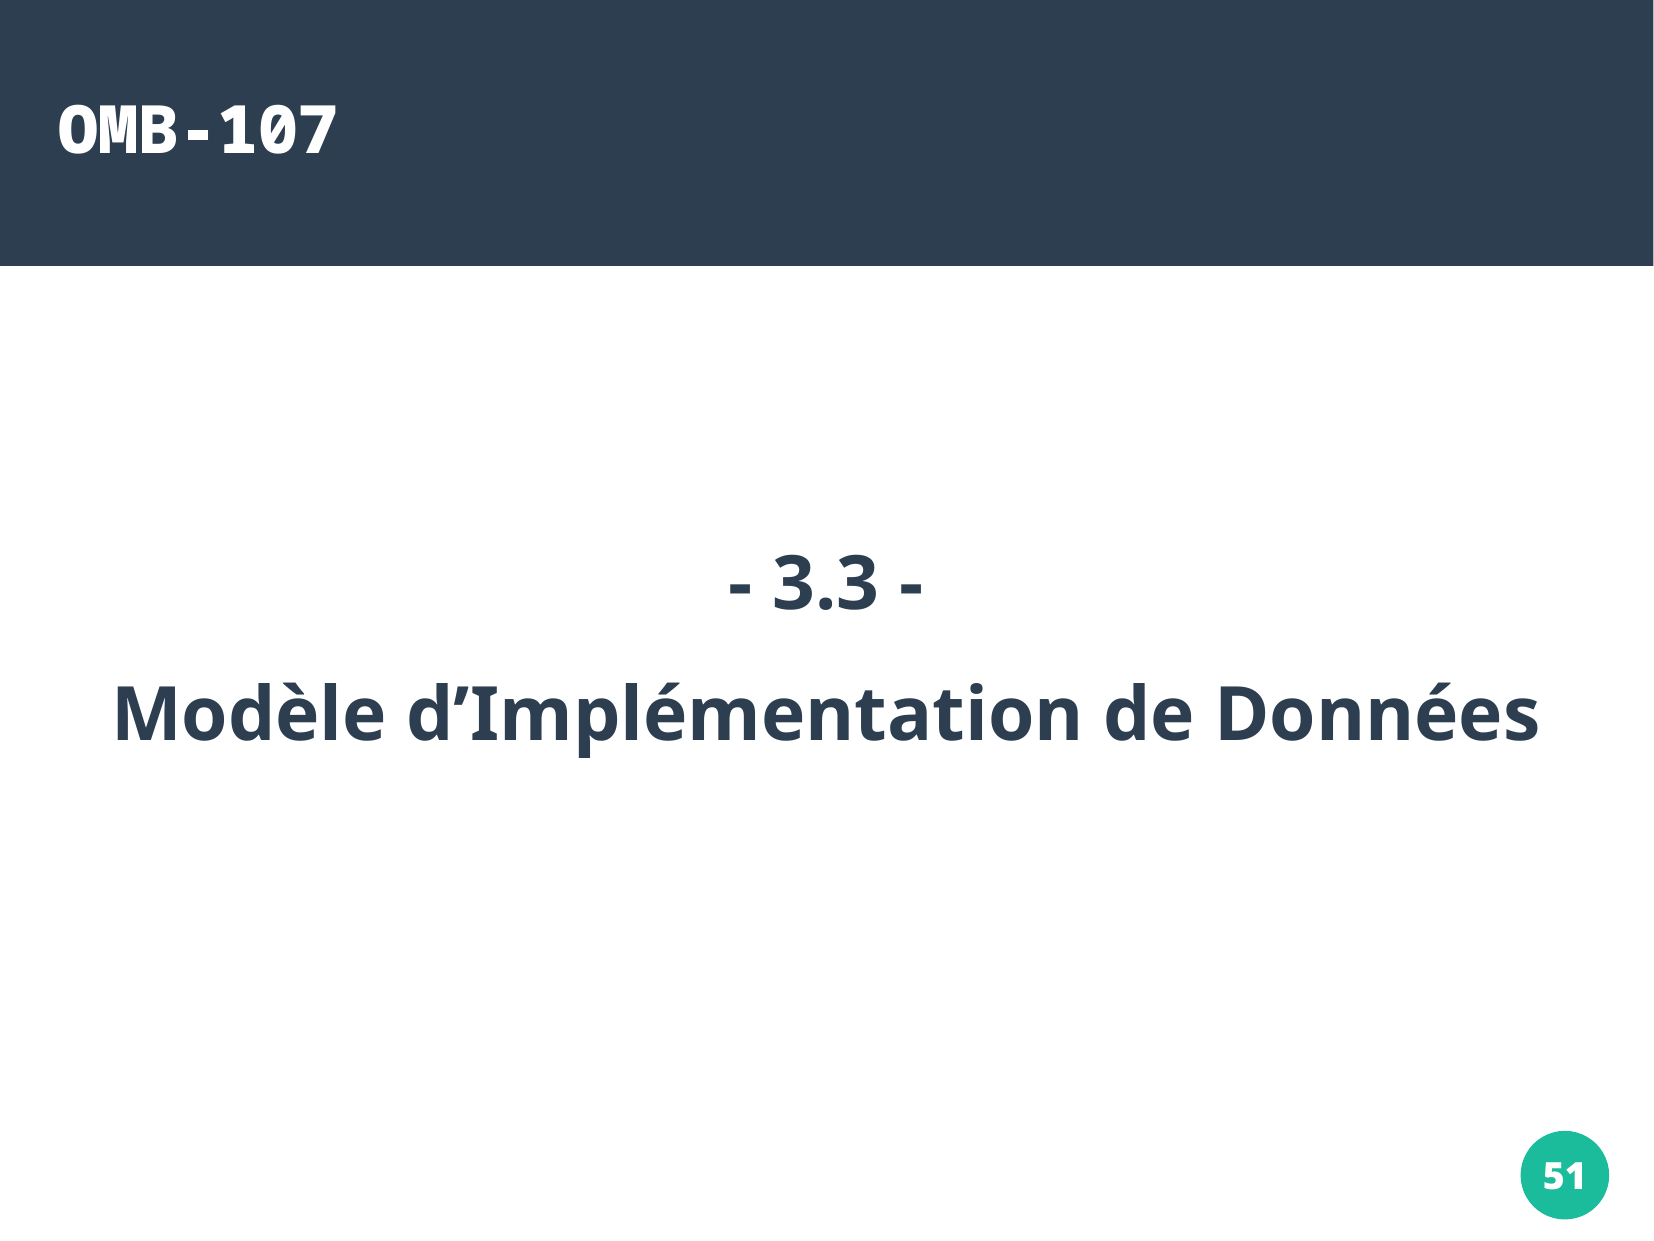

# OMB-107
- 3.3 -
Modèle d’Implémentation de Données
51